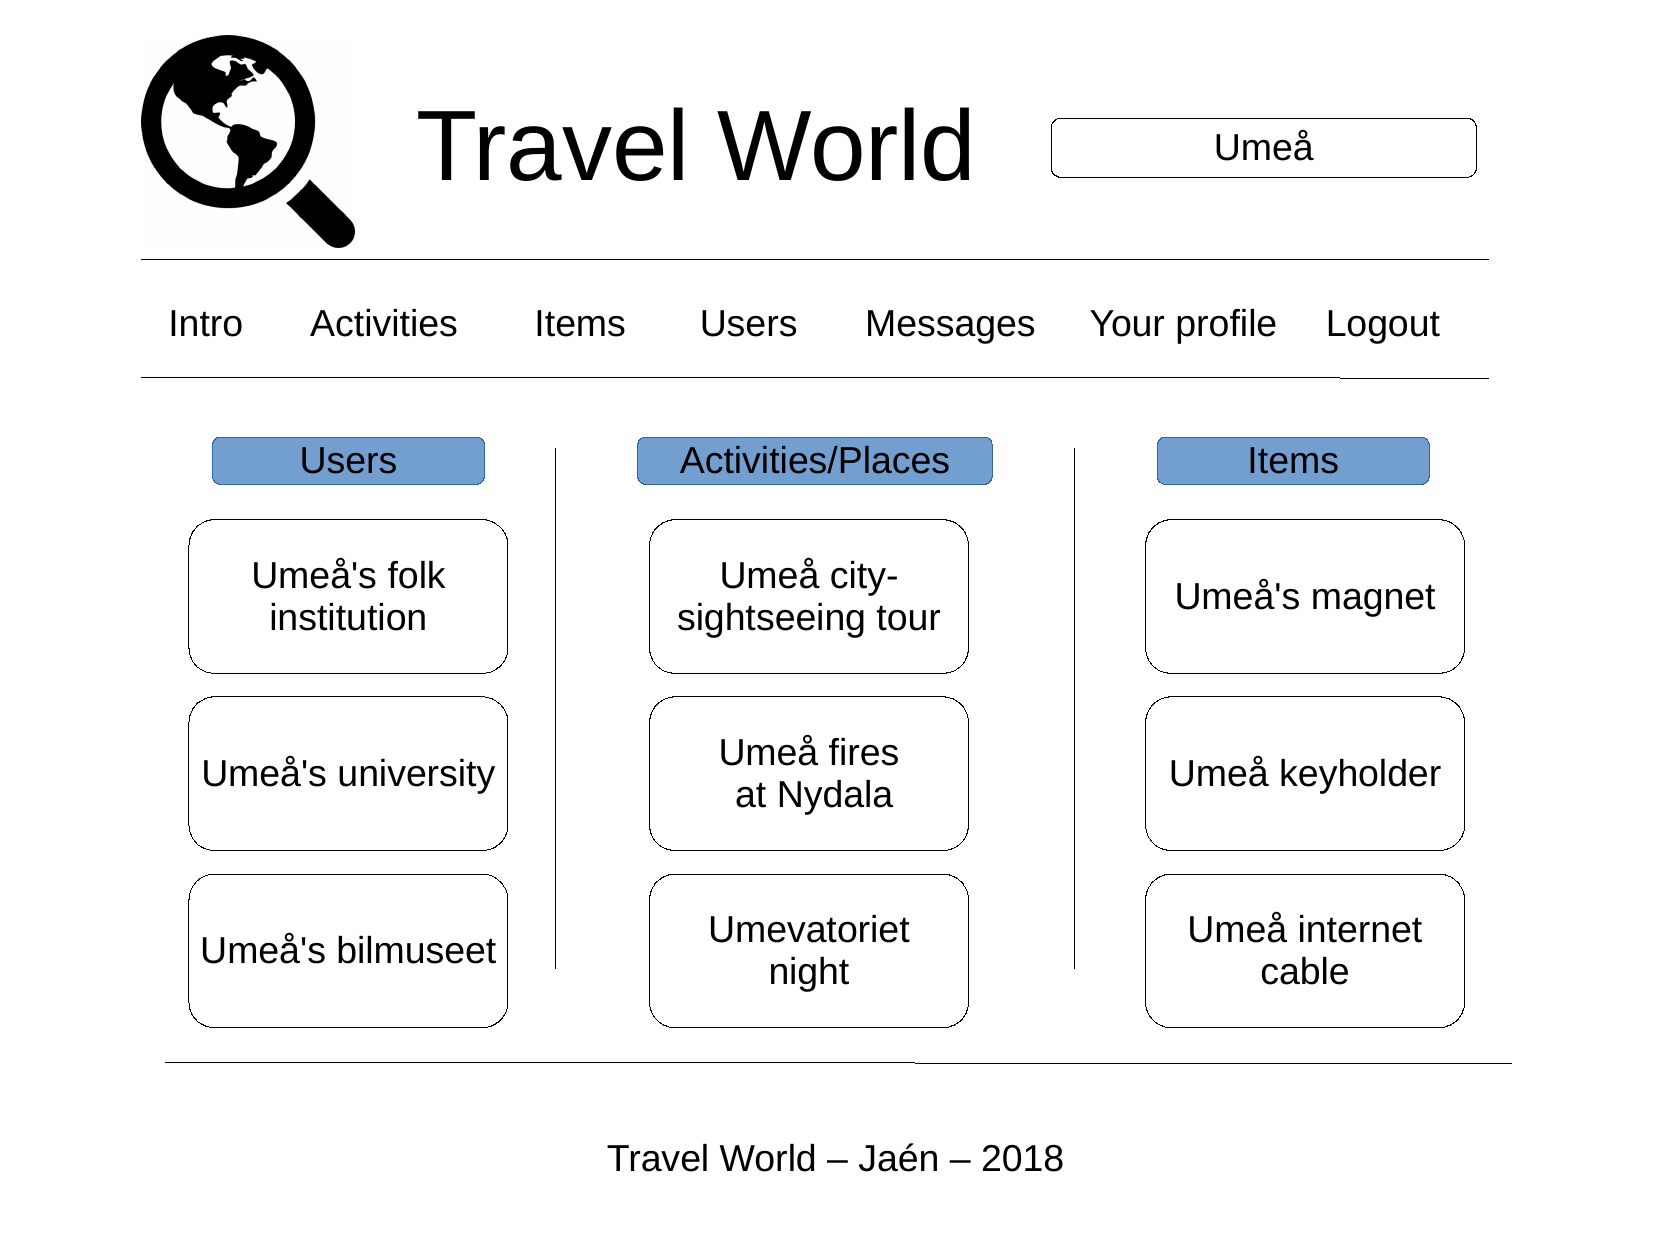

Travel World
Umeå
Intro
Activities
Items
Users
Messages
Your profile
Logout
Users
Activities/Places
Items
Umeå's folk
institution
Umeå city-
sightseeing tour
Umeå's magnet
Umeå's university
Umeå fires
 at Nydala
Umeå keyholder
Umeå's bilmuseet
Umevatoriet
night
Umeå internet
cable
		Travel World – Jaén – 2018